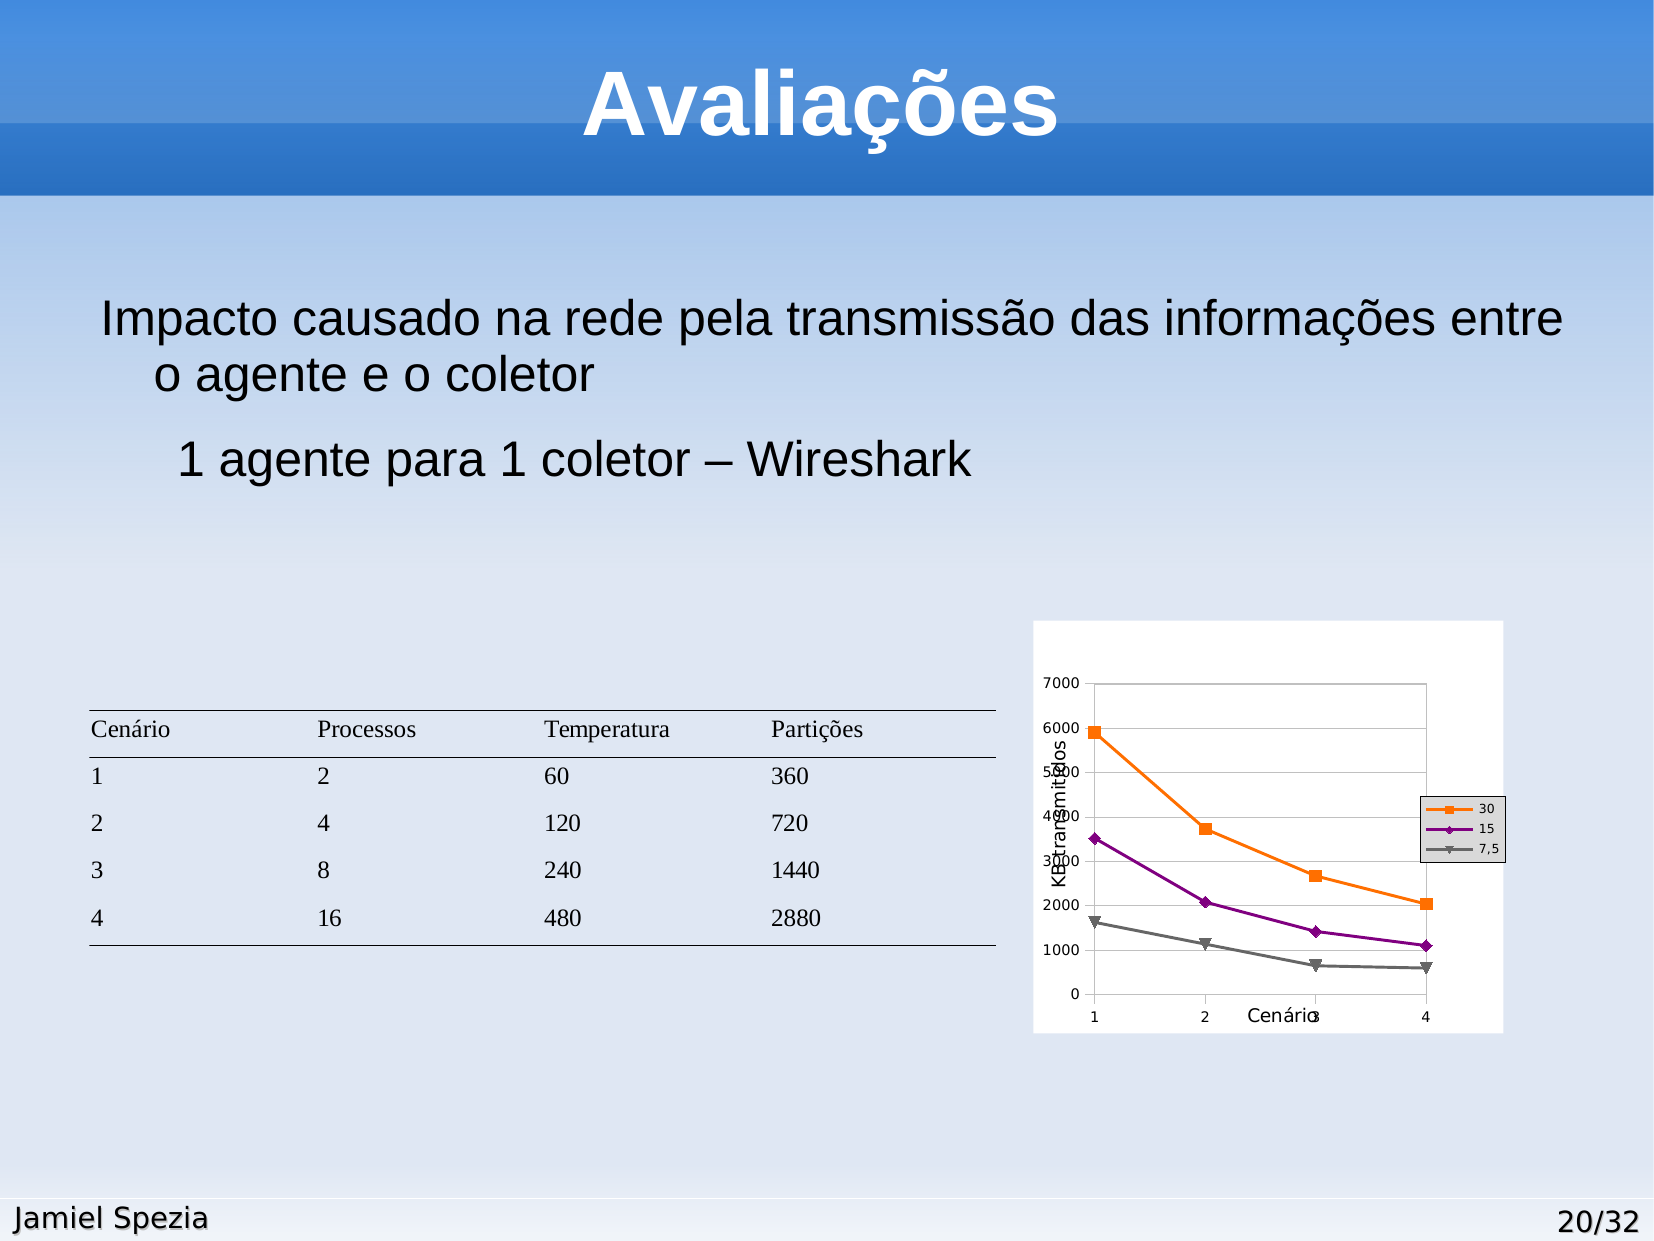

# Avaliações
Impacto causado na rede pela transmissão das informações entre o agente e o coletor
1 agente para 1 coletor – Wireshark
### Chart
| Category | 30 | 15 | 7,5 |
|---|---|---|---|
| 1 | 5904.708984375 | 3523.771484375 | 1630.27734375 |
| 2 | 3735.8466796875 | 2088.5361328125 | 1140.9228515625 |
| 3 | 2675.15625 | 1426.8876953125 | 653.224609375 |
| 4 | 2042.8837890625 | 1107.8369140625 | 601.59375 |